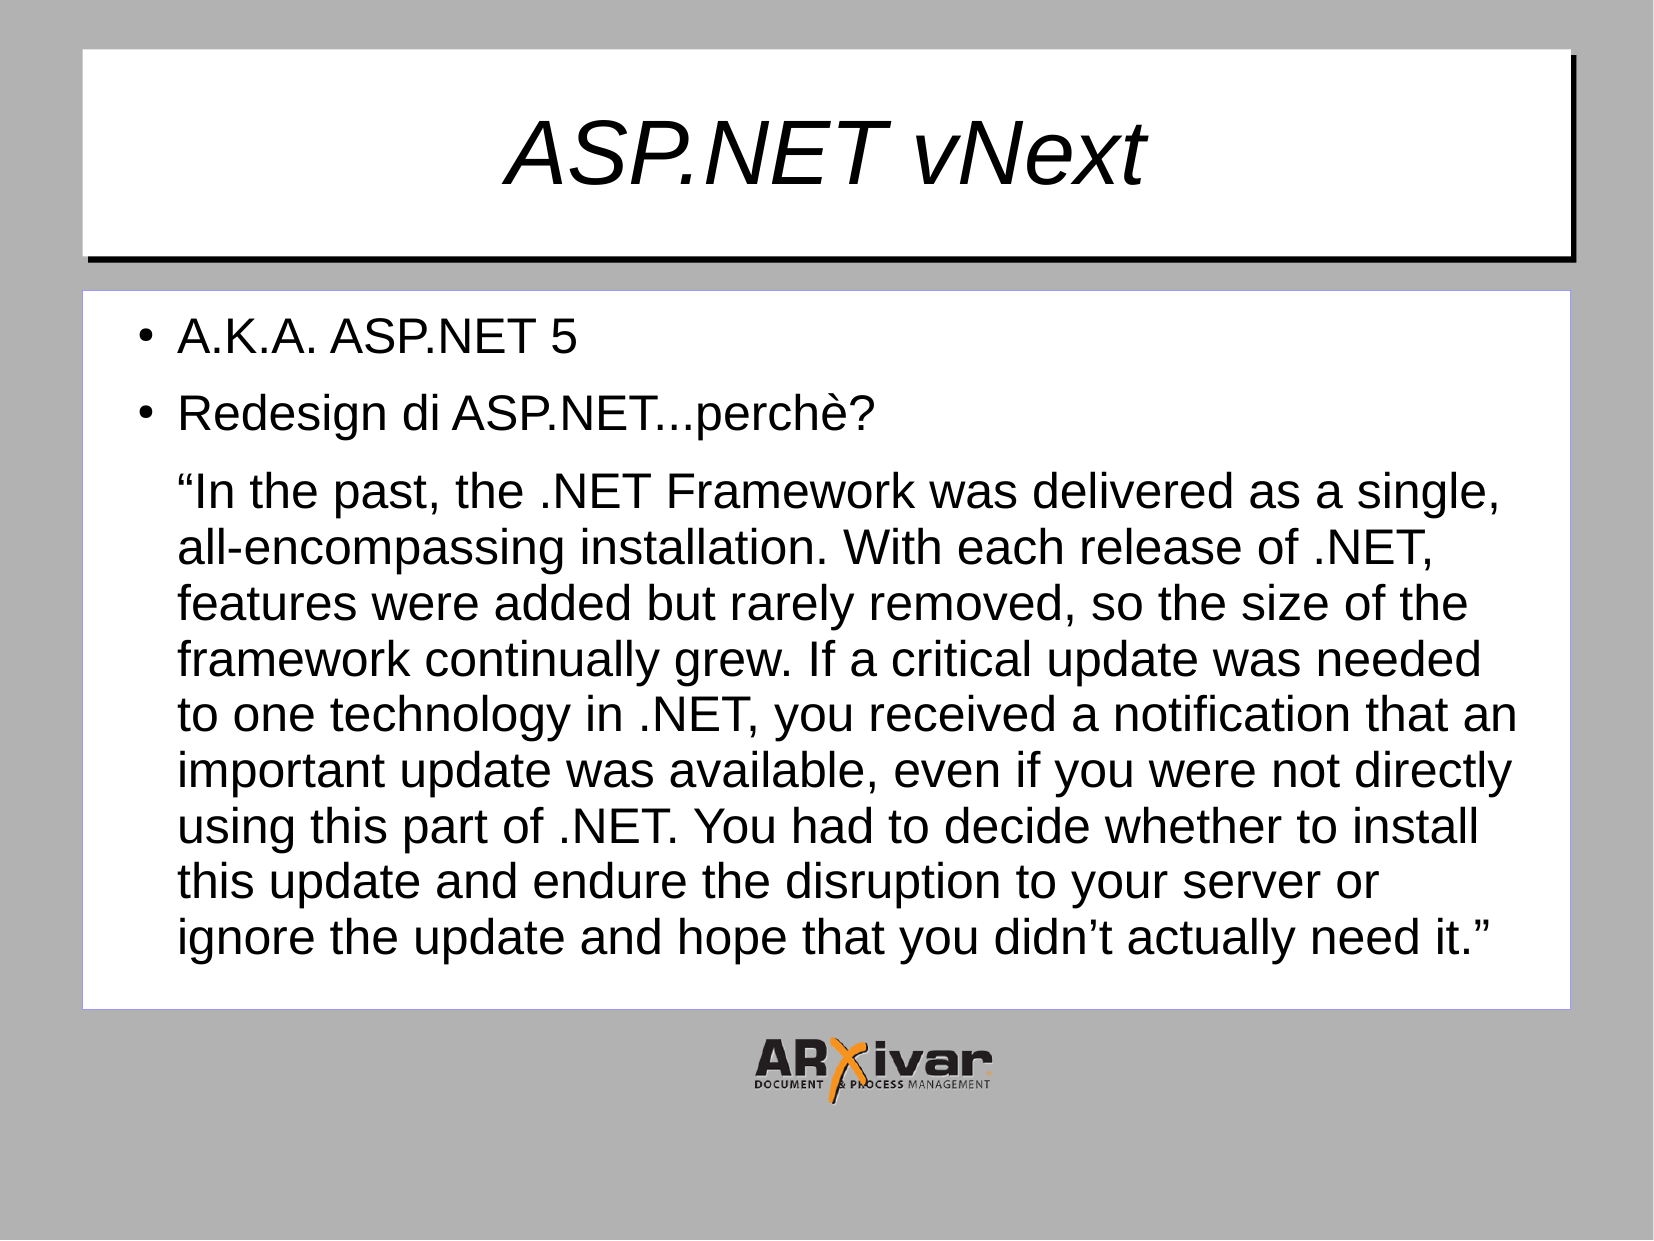

# ASP.NET vNext
A.K.A. ASP.NET 5
Redesign di ASP.NET...perchè?
“In the past, the .NET Framework was delivered as a single, all-encompassing installation. With each release of .NET, features were added but rarely removed, so the size of the framework continually grew. If a critical update was needed to one technology in .NET, you received a notification that an important update was available, even if you were not directly using this part of .NET. You had to decide whether to install this update and endure the disruption to your server or ignore the update and hope that you didn’t actually need it.”